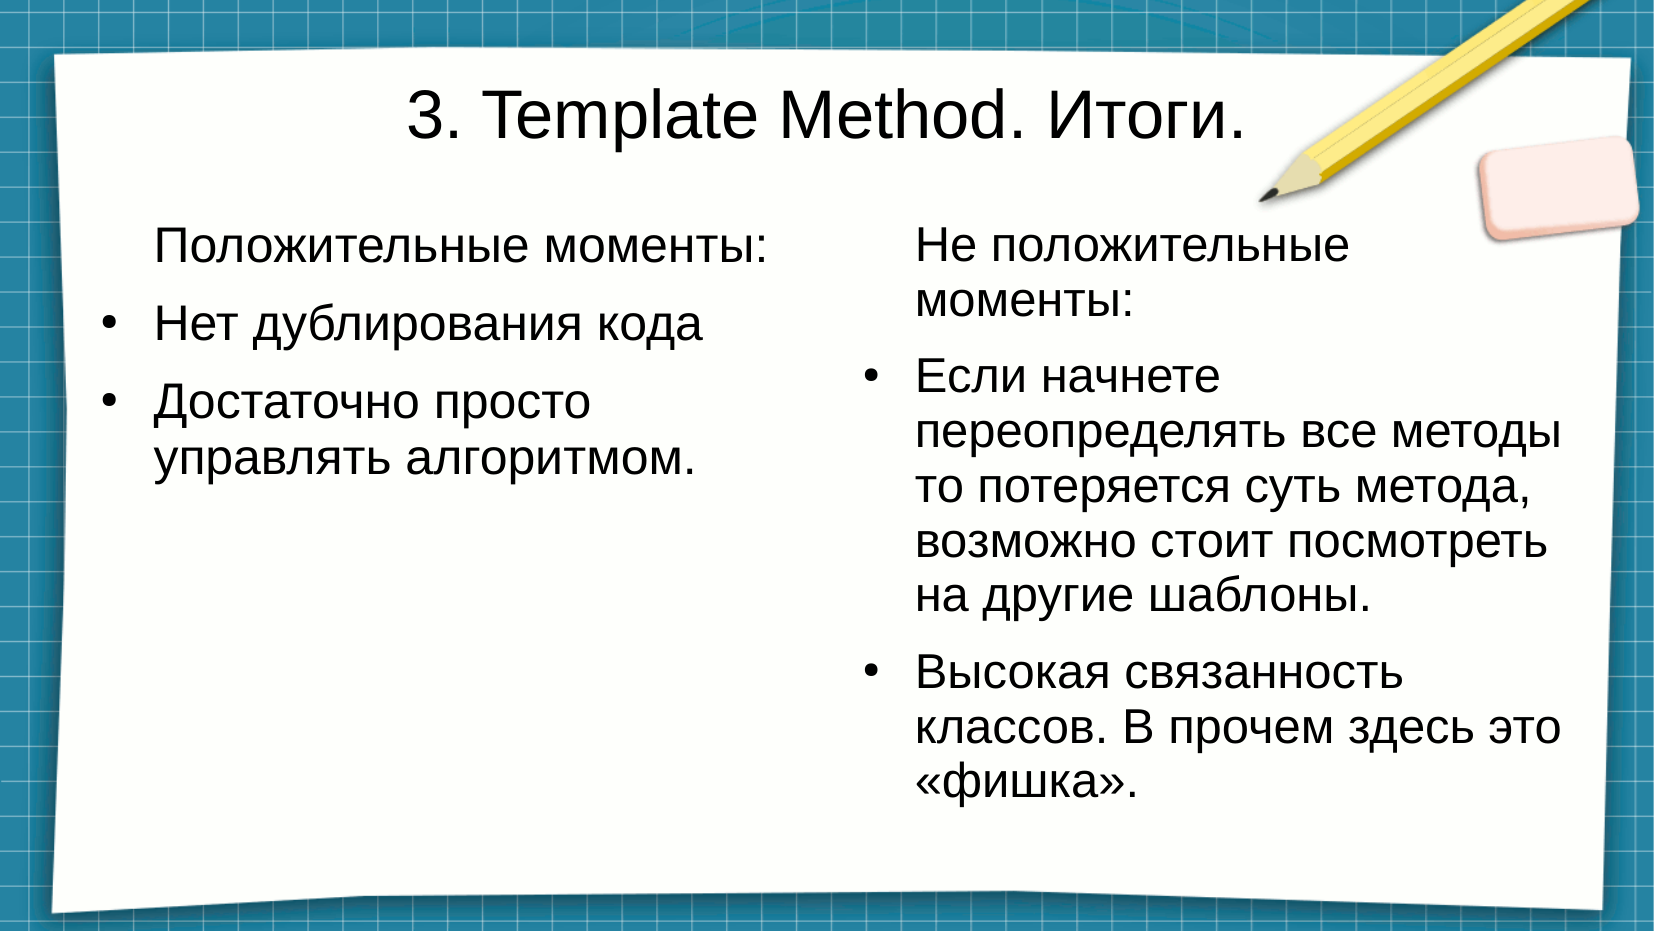

# 3. Template Method. Итоги.
Положительные моменты:
Нет дублирования кода
Достаточно просто управлять алгоритмом.
Не положительные моменты:
Если начнете переопределять все методы то потеряется суть метода, возможно стоит посмотреть на другие шаблоны.
Высокая связанность классов. В прочем здесь это «фишка».